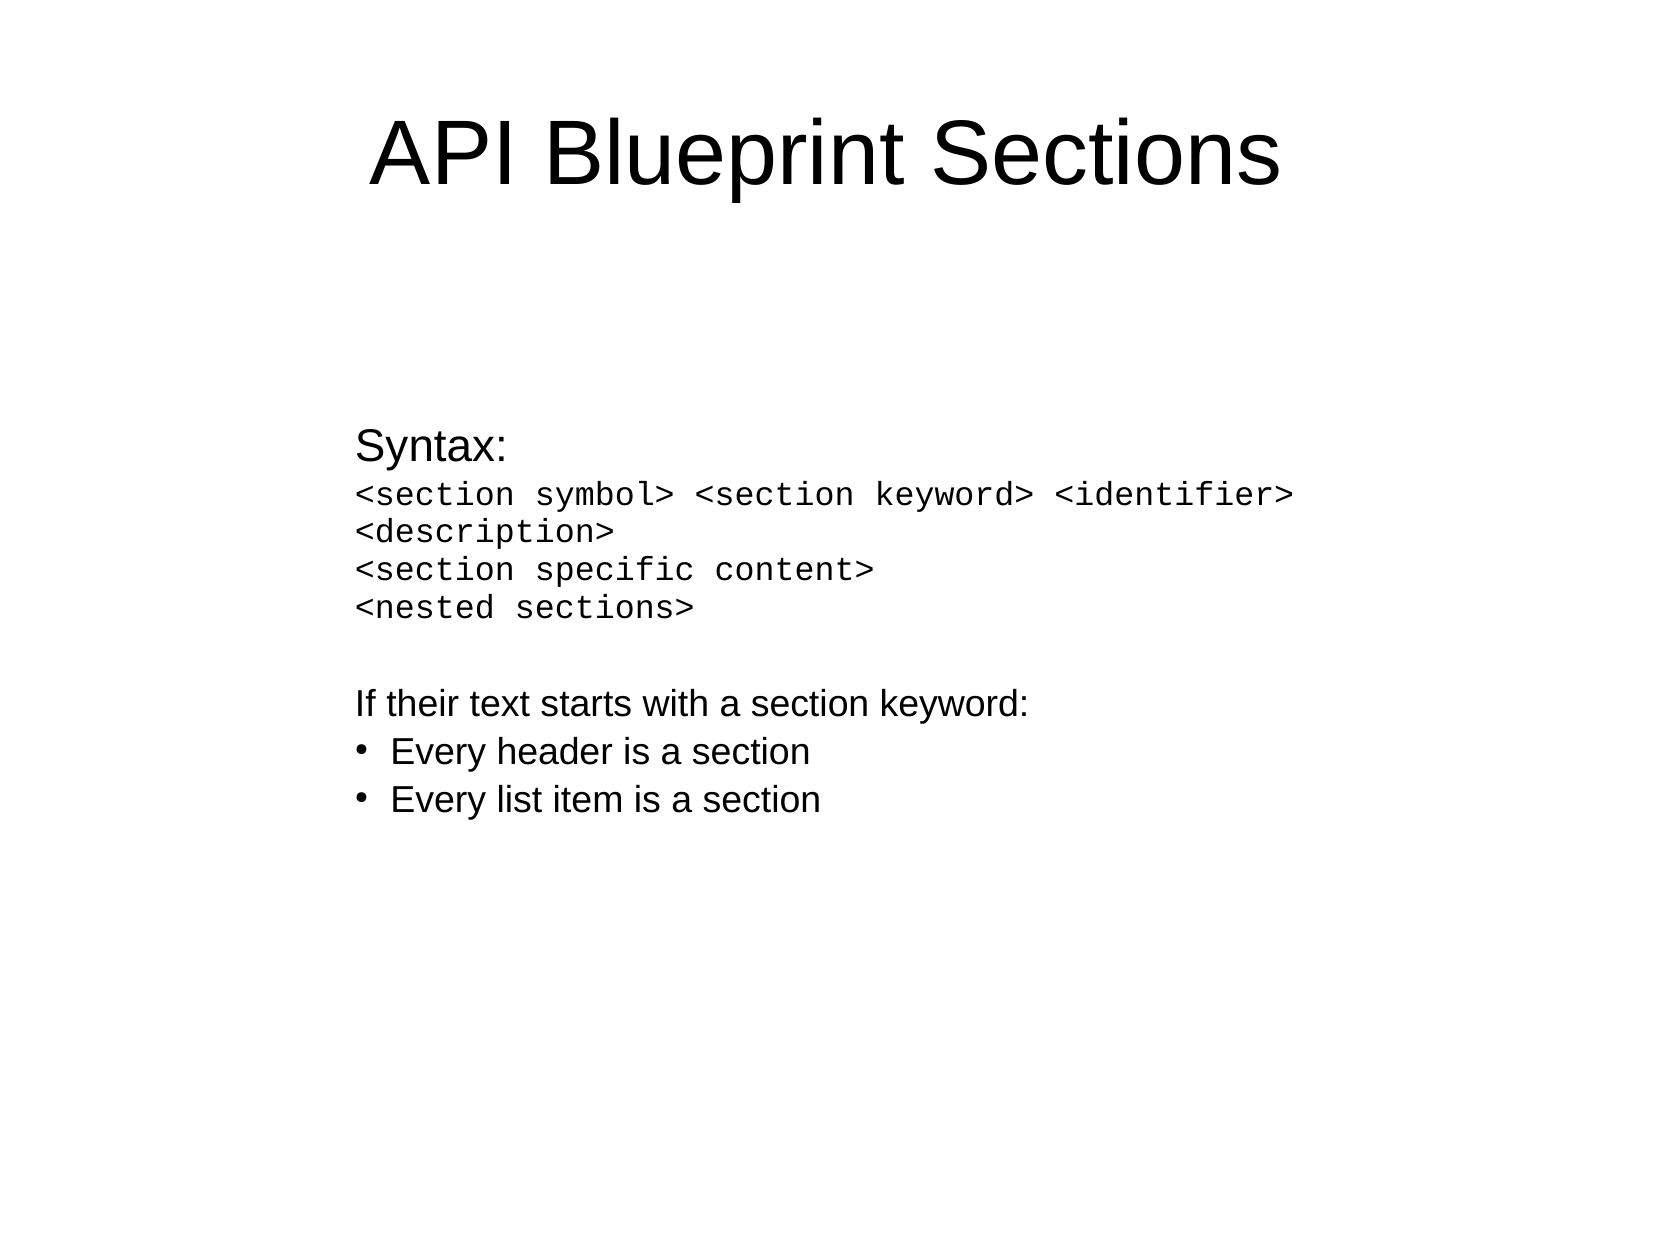

# API Blueprint Sections
Syntax:
<section symbol> <section keyword> <identifier>
<description>
<section specific content>
<nested sections>
If their text starts with a section keyword:
Every header is a section
Every list item is a section